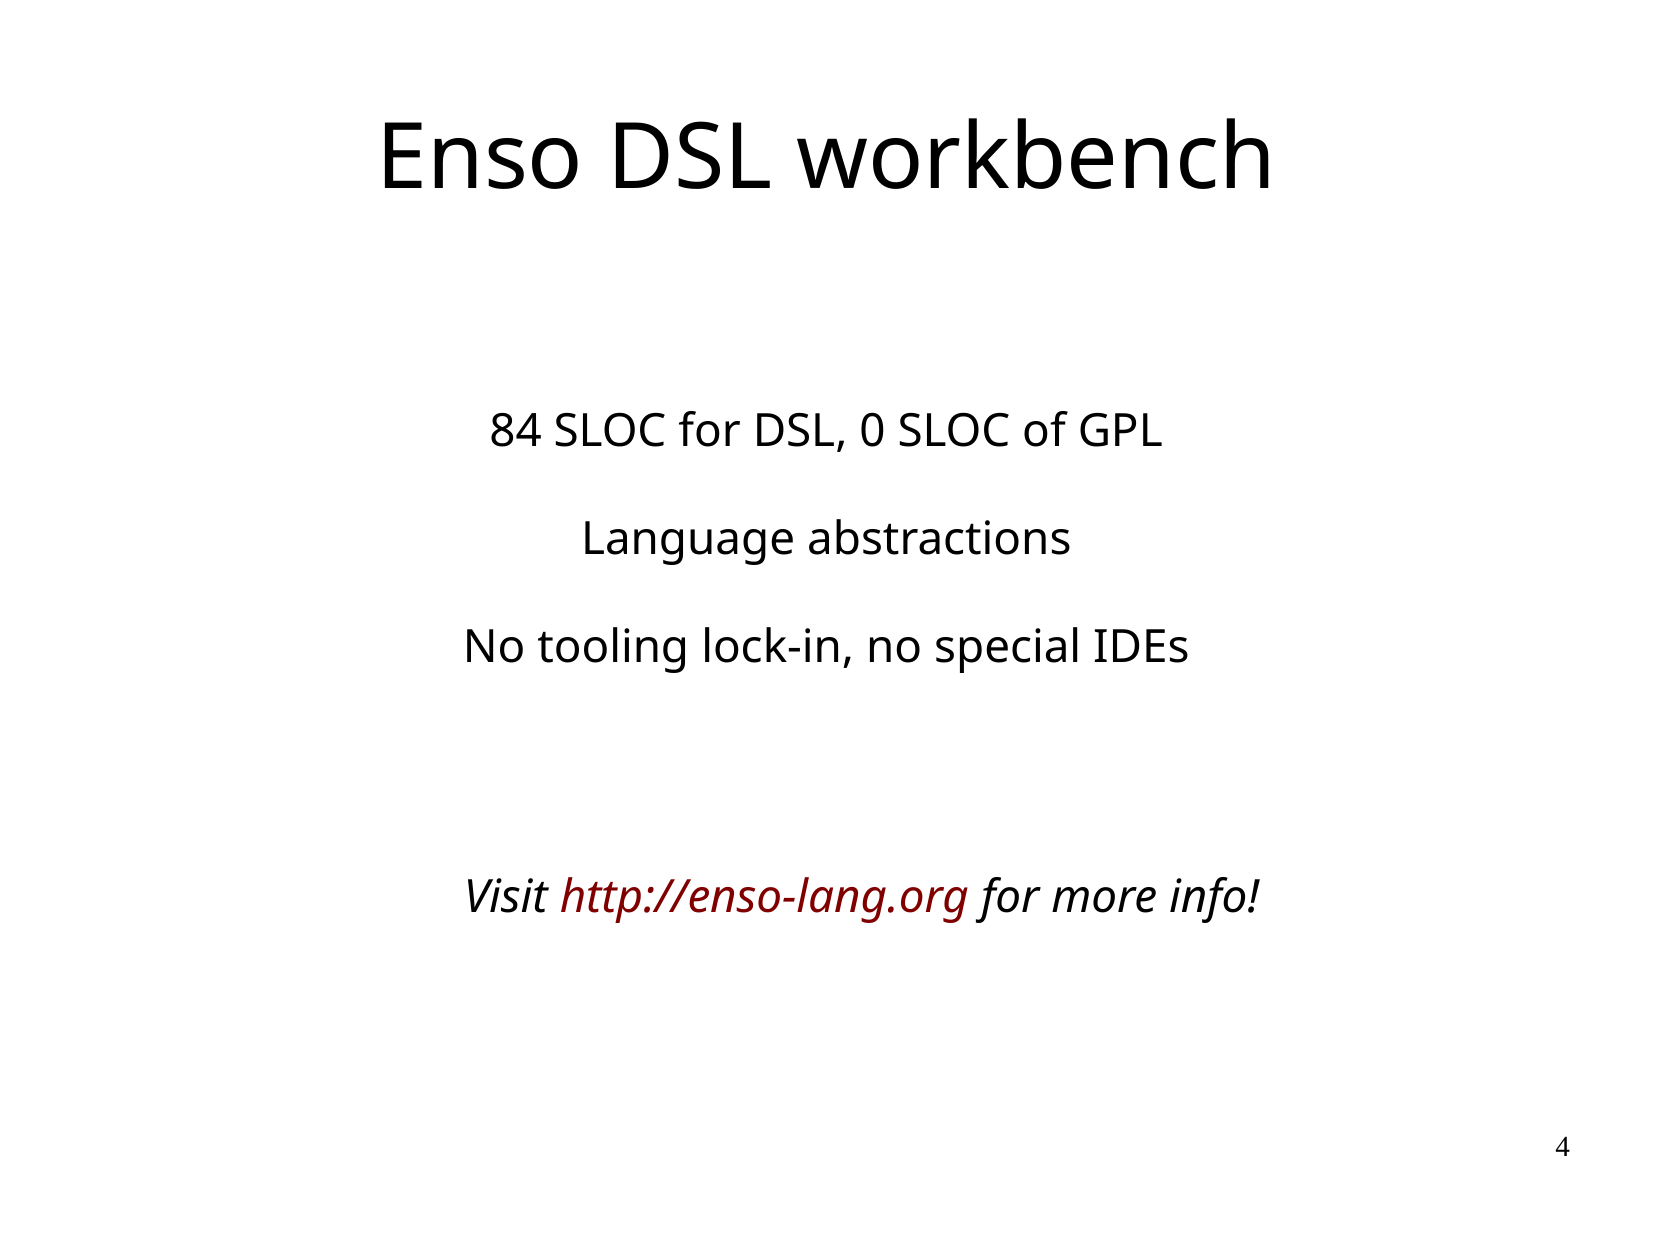

# Enso DSL workbench
84 SLOC for DSL, 0 SLOC of GPL
Language abstractions
No tooling lock-in, no special IDEs
Visit http://enso-lang.org for more info!
4